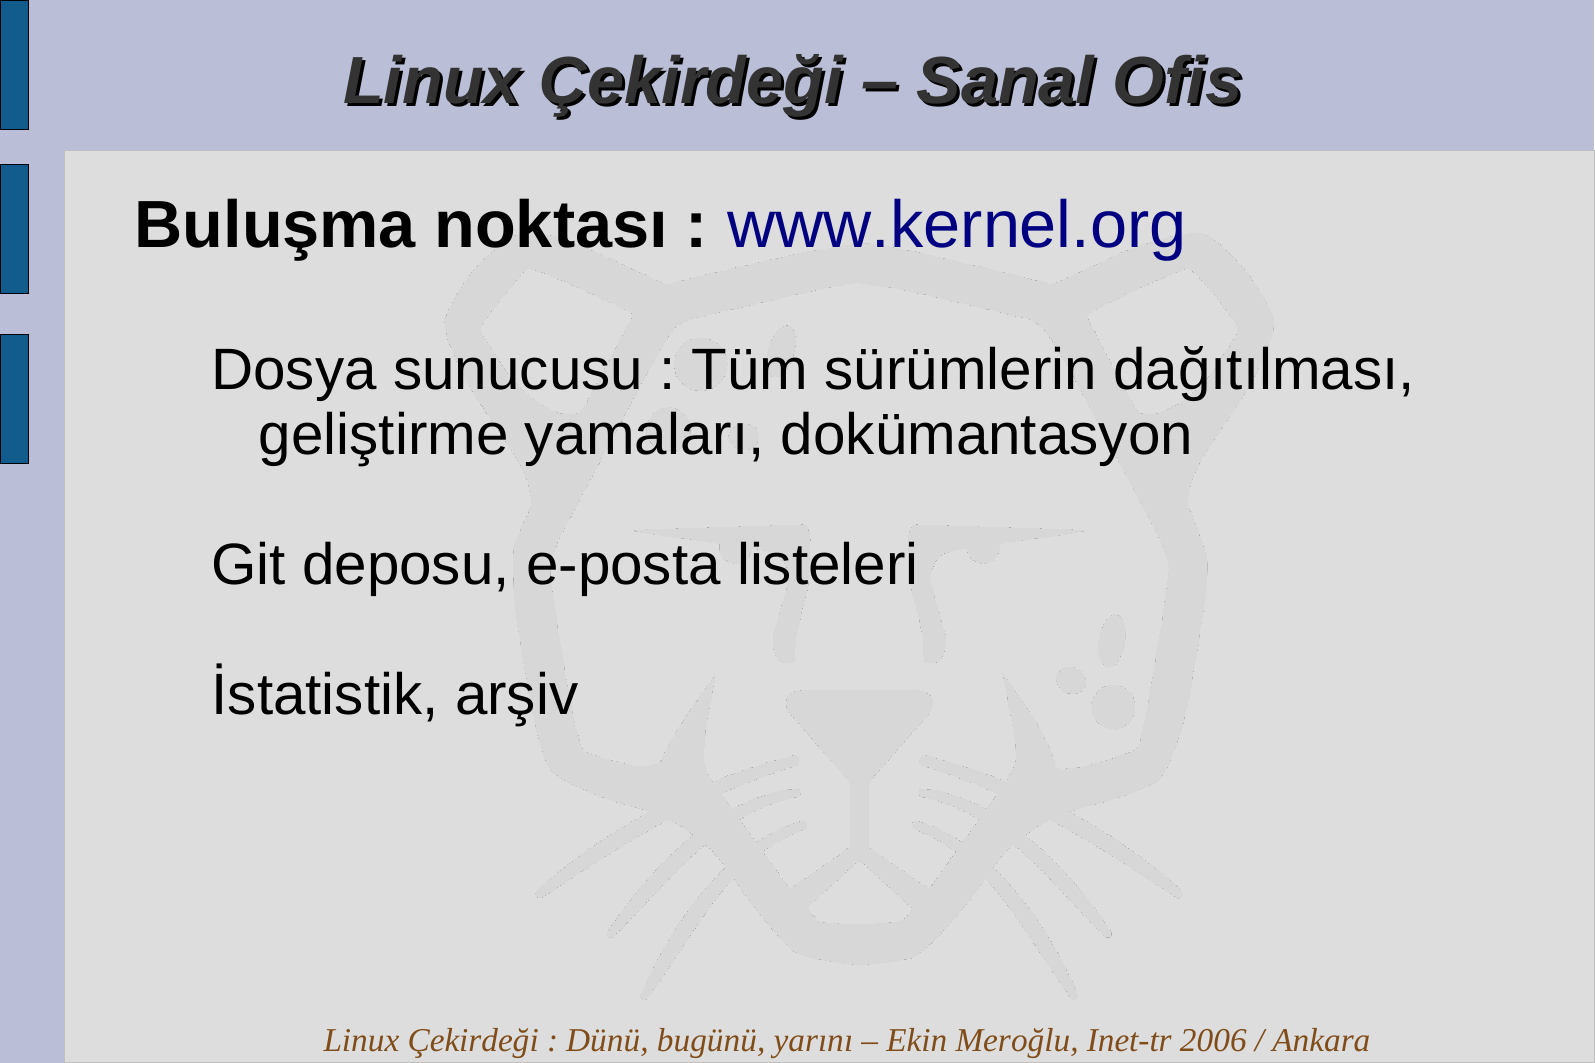

# Linux Çekirdeği – Sanal Ofis
Buluşma noktası : www.kernel.org
Dosya sunucusu : Tüm sürümlerin dağıtılması, geliştirme yamaları, dokümantasyon
Git deposu, e-posta listeleri
İstatistik, arşiv